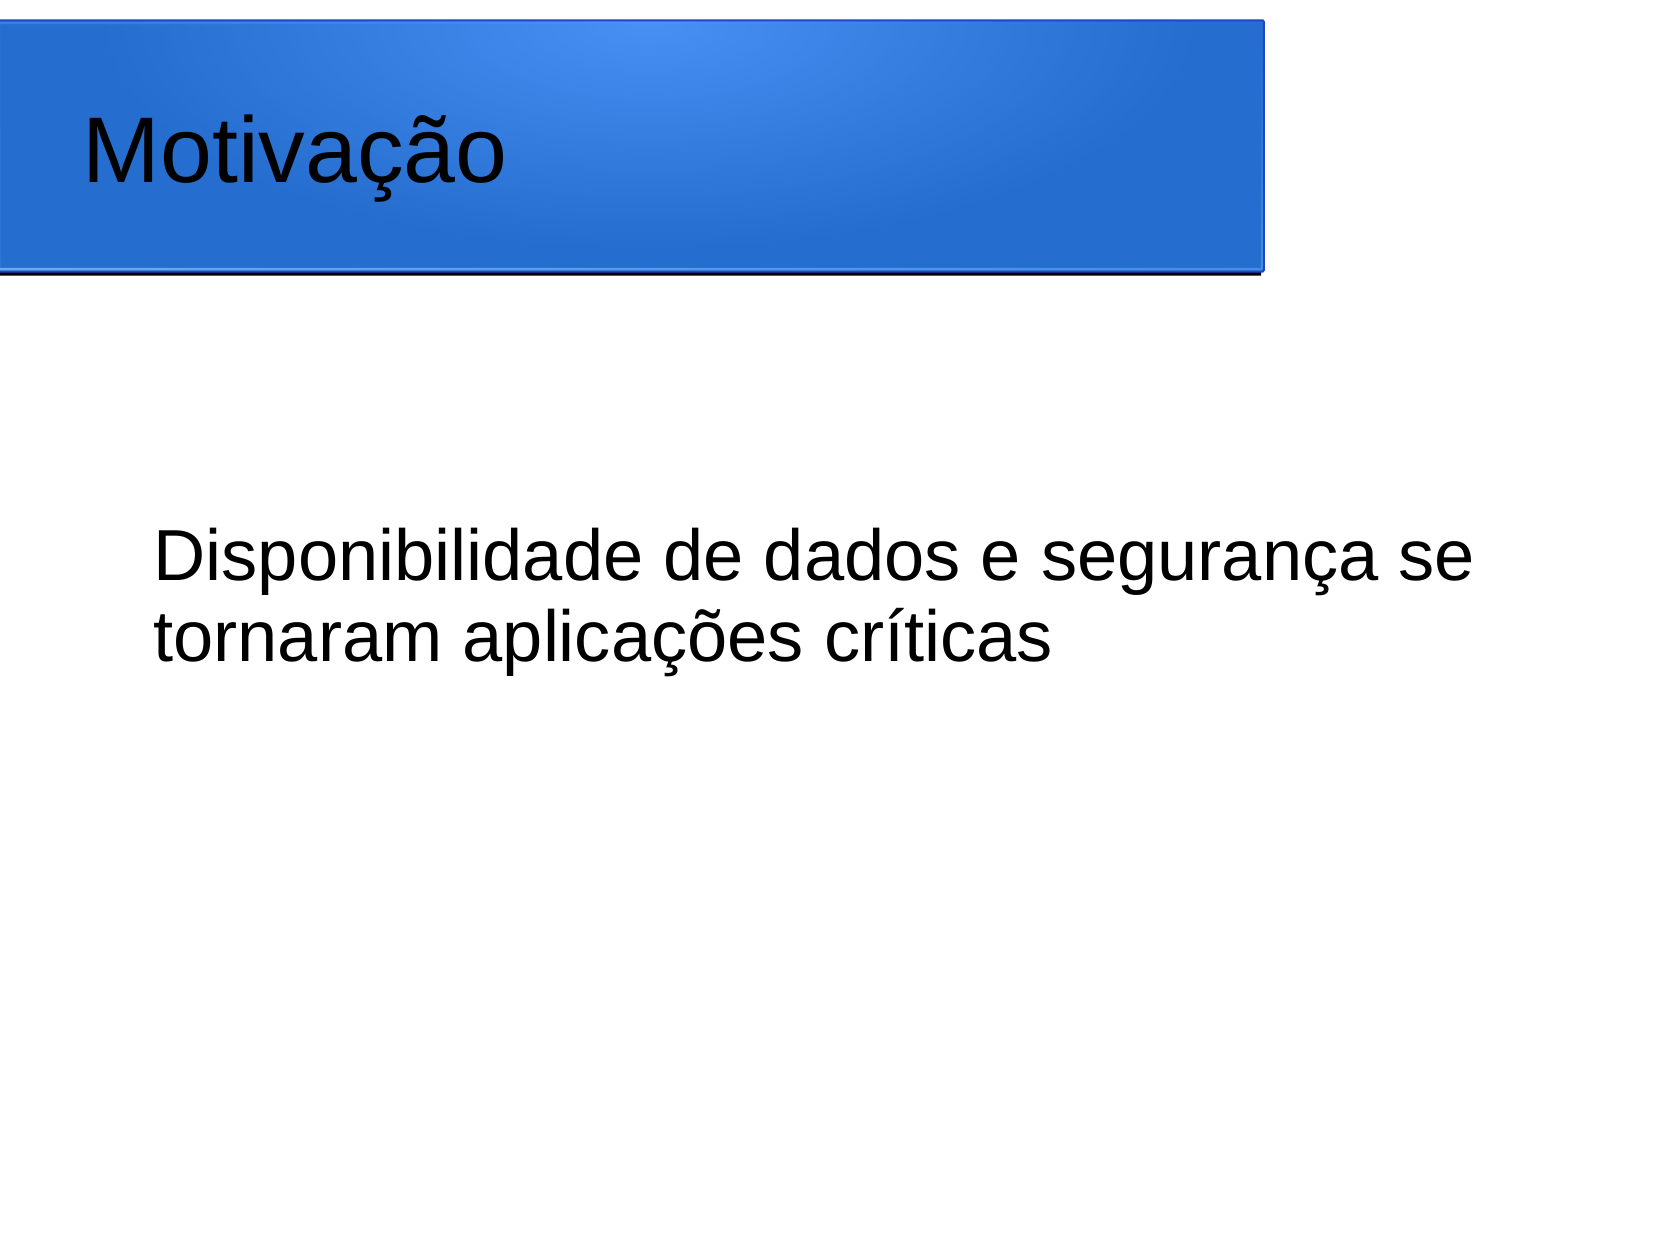

# Motivação
Disponibilidade de dados e segurança se tornaram aplicações críticas